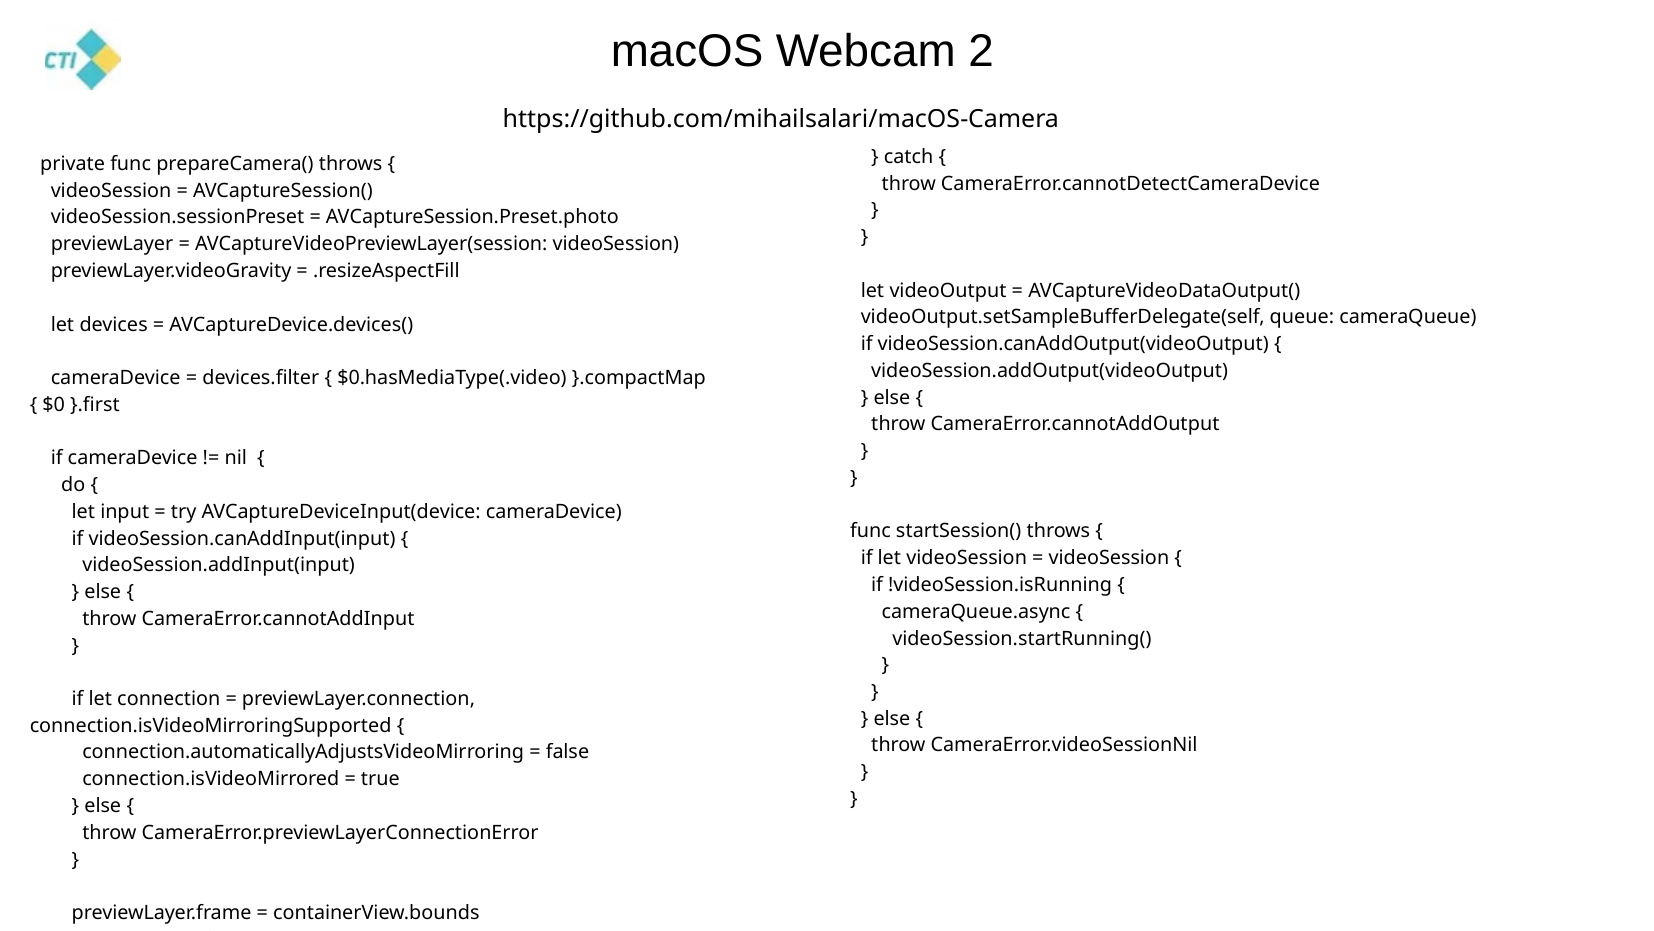

macOS Webcam 2
https://github.com/mihailsalari/macOS-Camera
 } catch {
 throw CameraError.cannotDetectCameraDevice
 }
 }
 let videoOutput = AVCaptureVideoDataOutput()
 videoOutput.setSampleBufferDelegate(self, queue: cameraQueue)
 if videoSession.canAddOutput(videoOutput) {
 videoSession.addOutput(videoOutput)
 } else {
 throw CameraError.cannotAddOutput
 }
 }
 func startSession() throws {
 if let videoSession = videoSession {
 if !videoSession.isRunning {
 cameraQueue.async {
 videoSession.startRunning()
 }
 }
 } else {
 throw CameraError.videoSessionNil
 }
 }
 private func prepareCamera() throws {
 videoSession = AVCaptureSession()
 videoSession.sessionPreset = AVCaptureSession.Preset.photo
 previewLayer = AVCaptureVideoPreviewLayer(session: videoSession)
 previewLayer.videoGravity = .resizeAspectFill
 let devices = AVCaptureDevice.devices()
 cameraDevice = devices.filter { $0.hasMediaType(.video) }.compactMap { $0 }.first
 if cameraDevice != nil {
 do {
 let input = try AVCaptureDeviceInput(device: cameraDevice)
 if videoSession.canAddInput(input) {
 videoSession.addInput(input)
 } else {
 throw CameraError.cannotAddInput
 }
 if let connection = previewLayer.connection, connection.isVideoMirroringSupported {
 connection.automaticallyAdjustsVideoMirroring = false
 connection.isVideoMirrored = true
 } else {
 throw CameraError.previewLayerConnectionError
 }
 previewLayer.frame = containerView.bounds
 containerView.layer = previewLayer
 containerView.wantsLayer = true